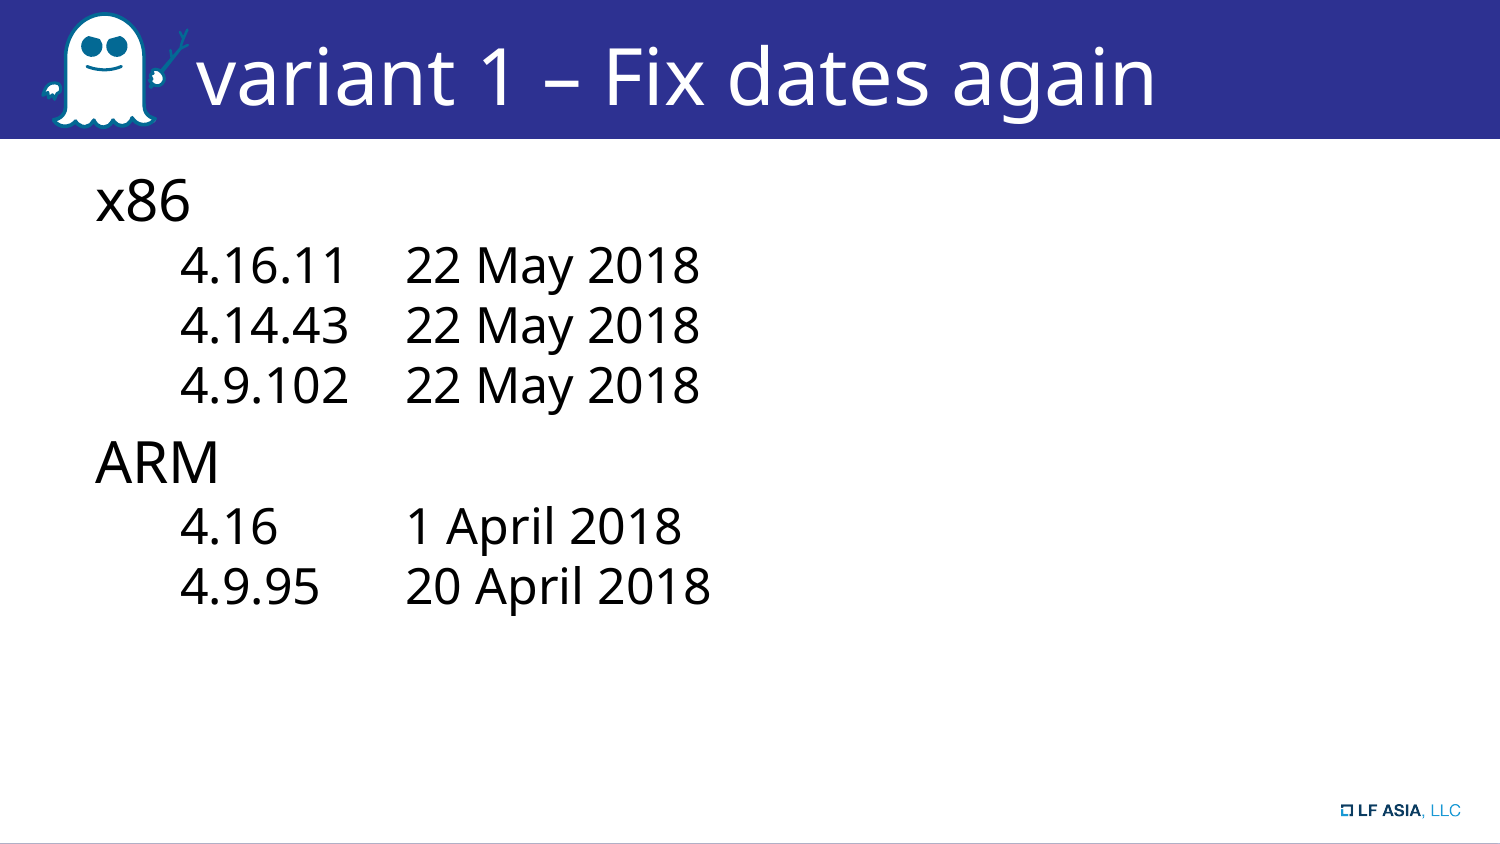

# variant 1 – Fix dates again
x86
4.16.11	22 May 2018
4.14.43	22 May 2018
4.9.102	22 May 2018
ARM
4.16		1 April 2018
4.9.95		20 April 2018